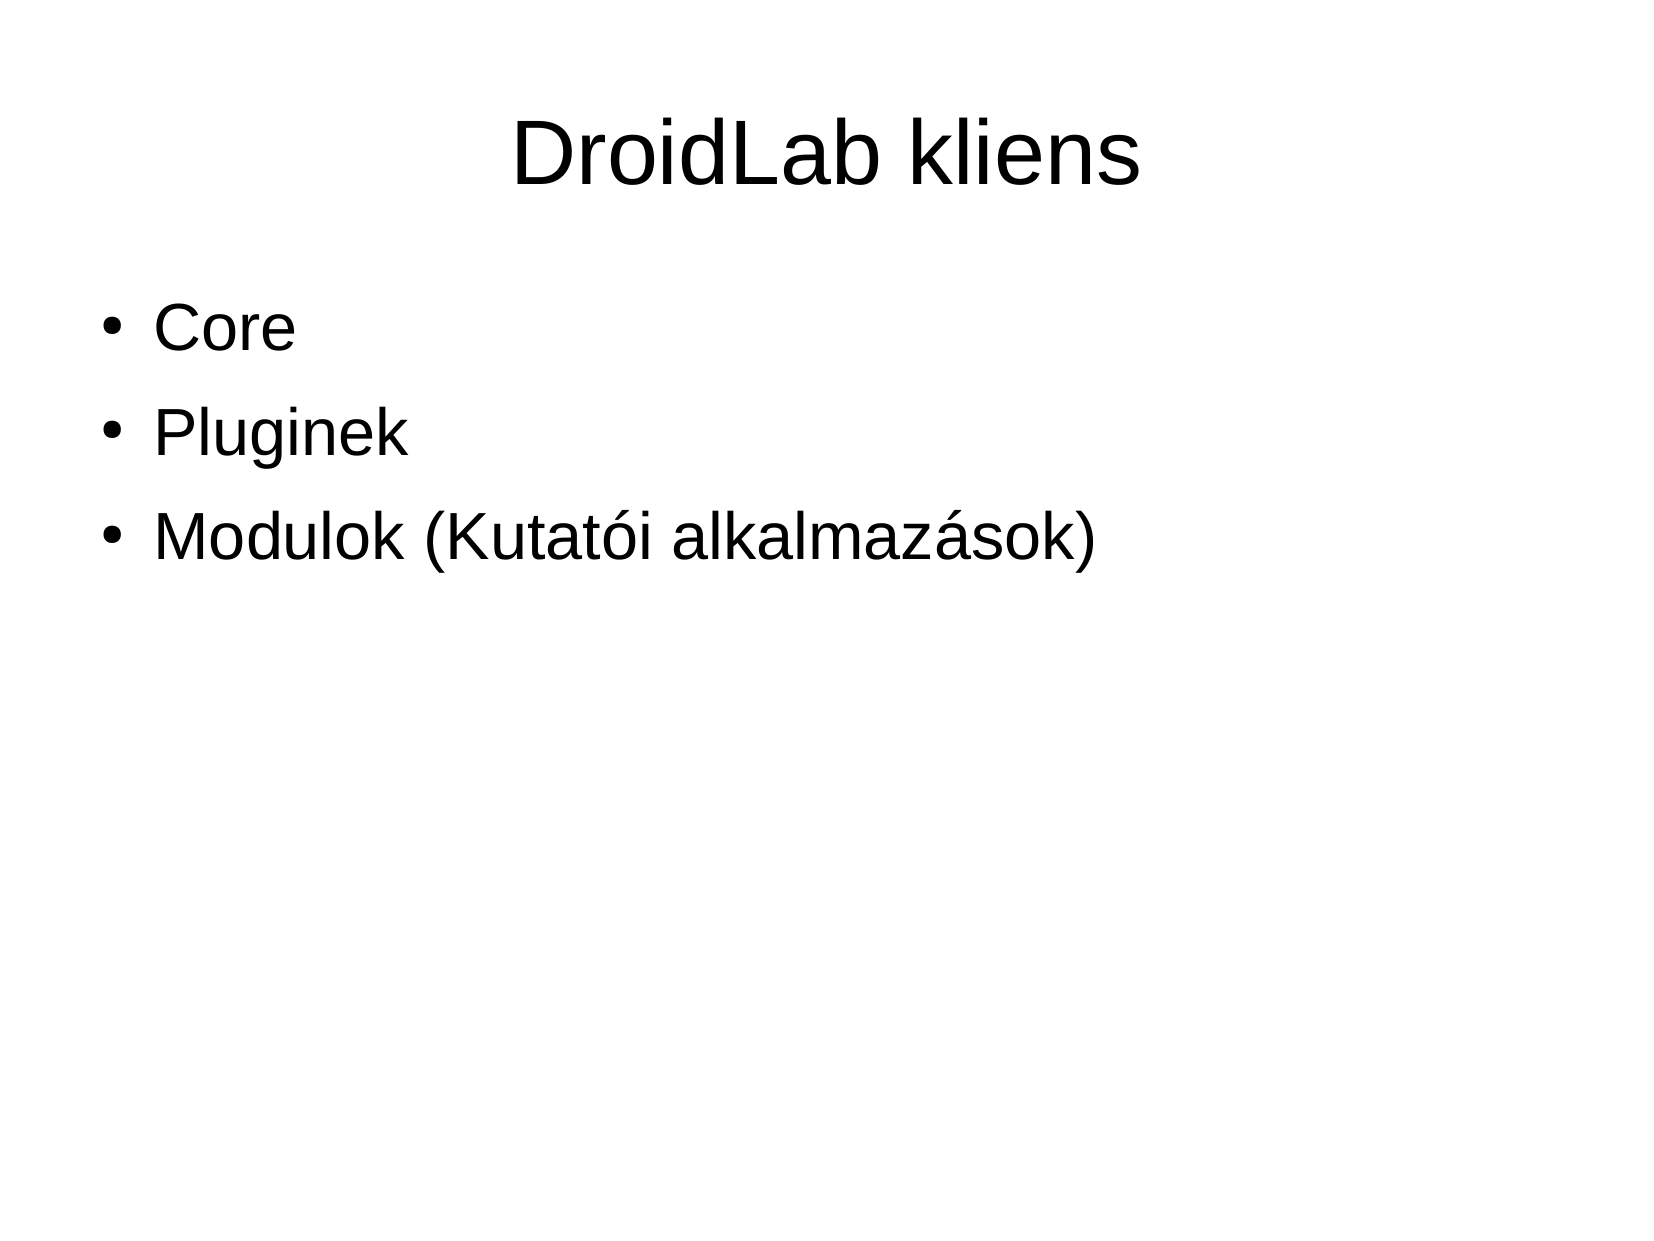

# DroidLab kliens
Core
Pluginek
Modulok (Kutatói alkalmazások)